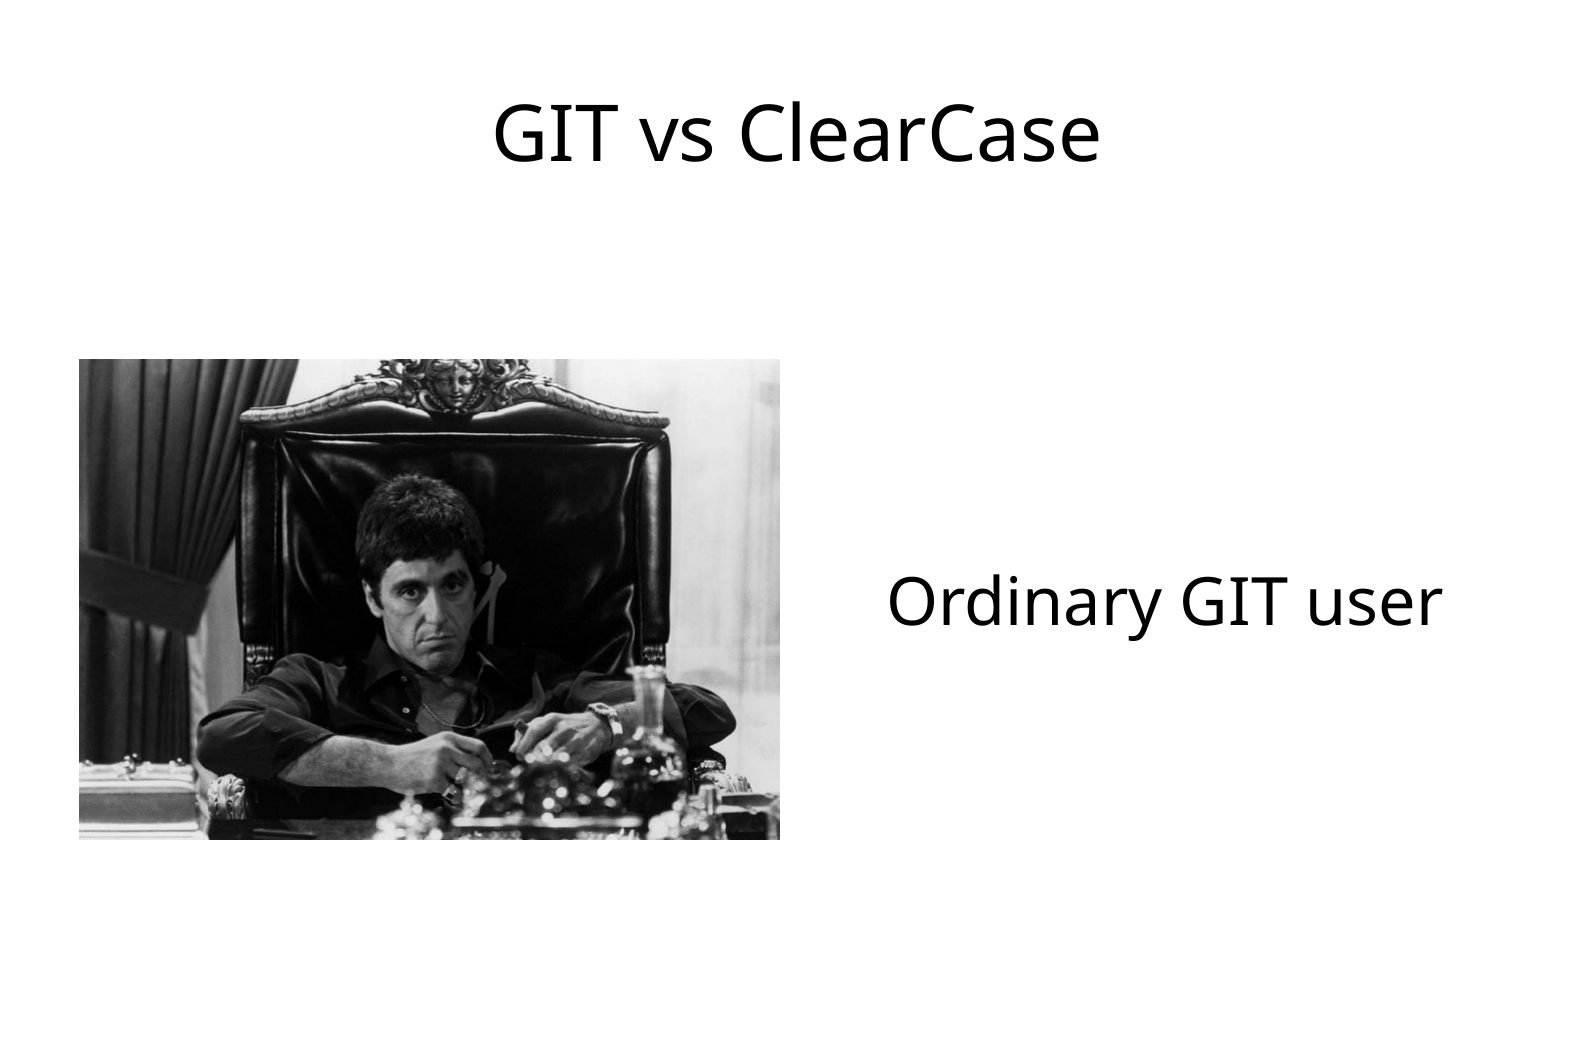

# GIT vs ClearCase
Ordinary GIT user